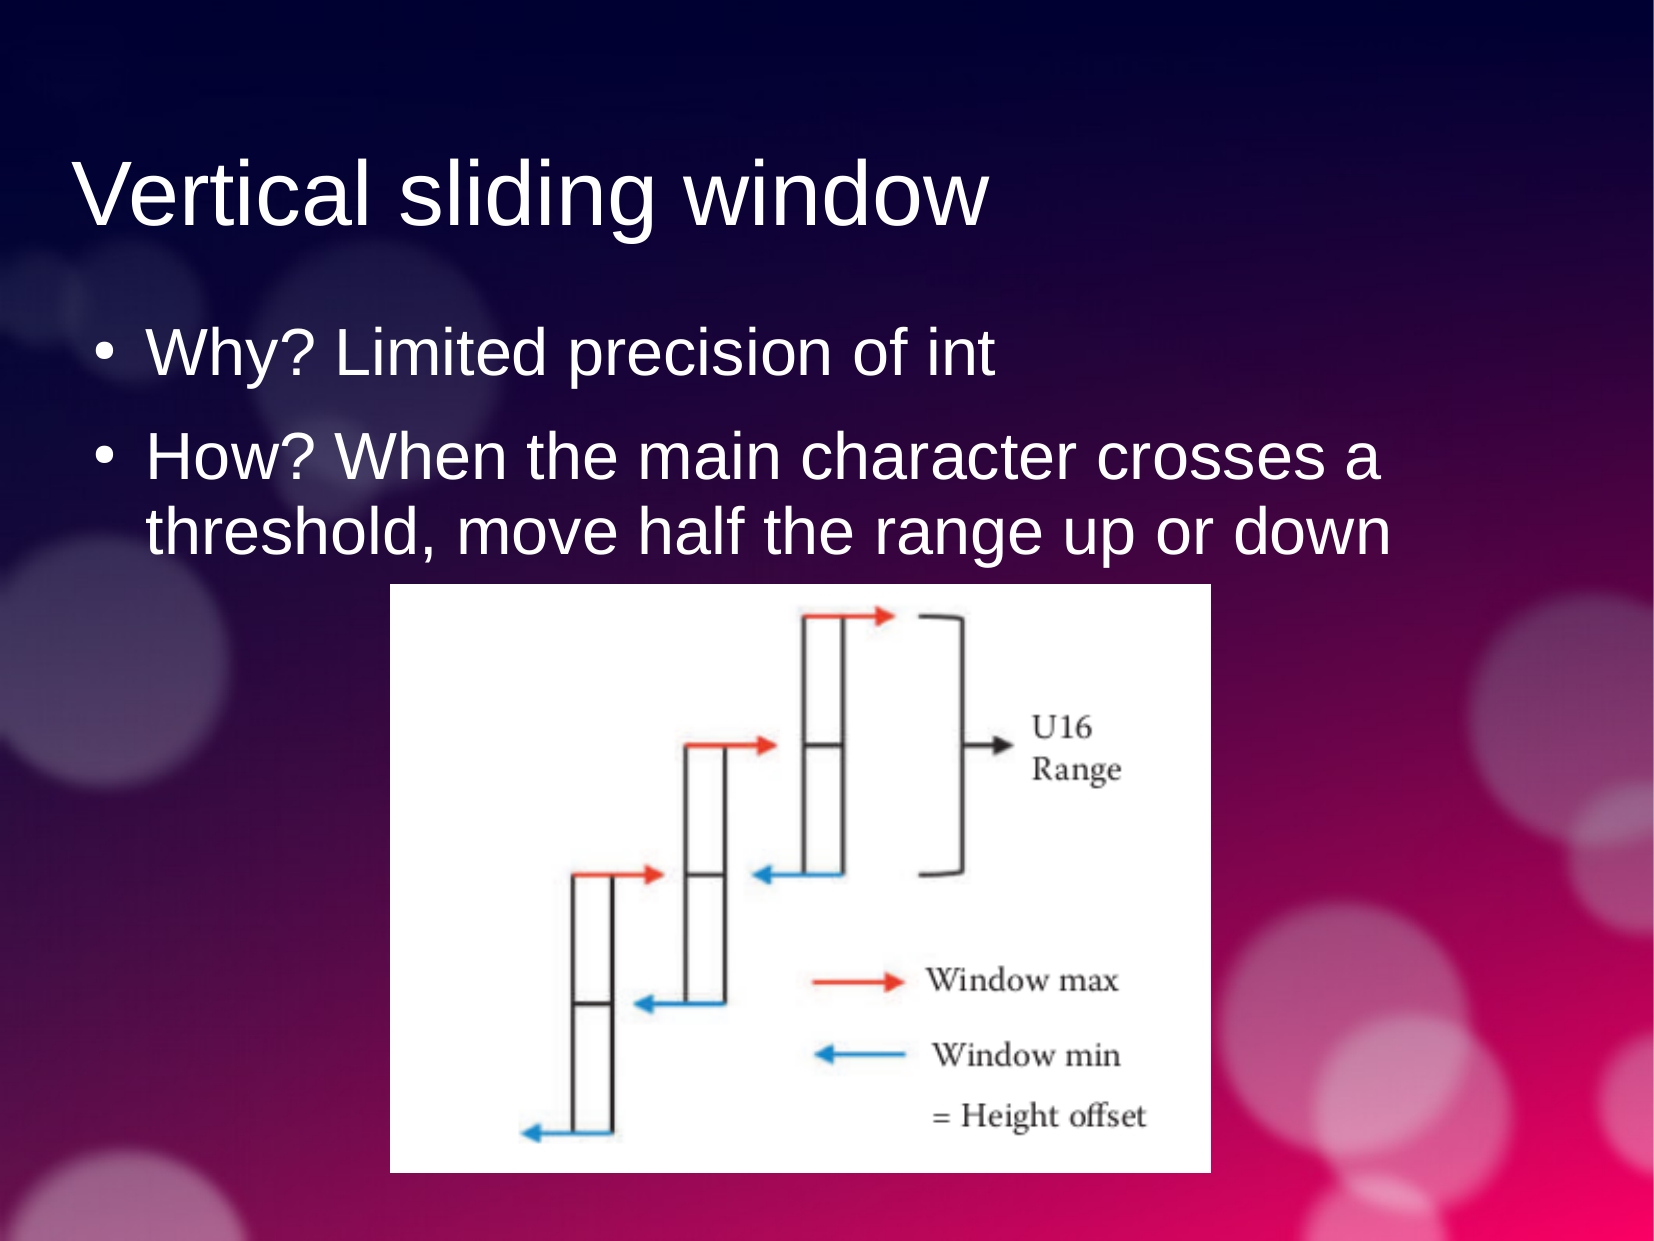

# Vertical sliding window
Why? Limited precision of int
How? When the main character crosses a threshold, move half the range up or down